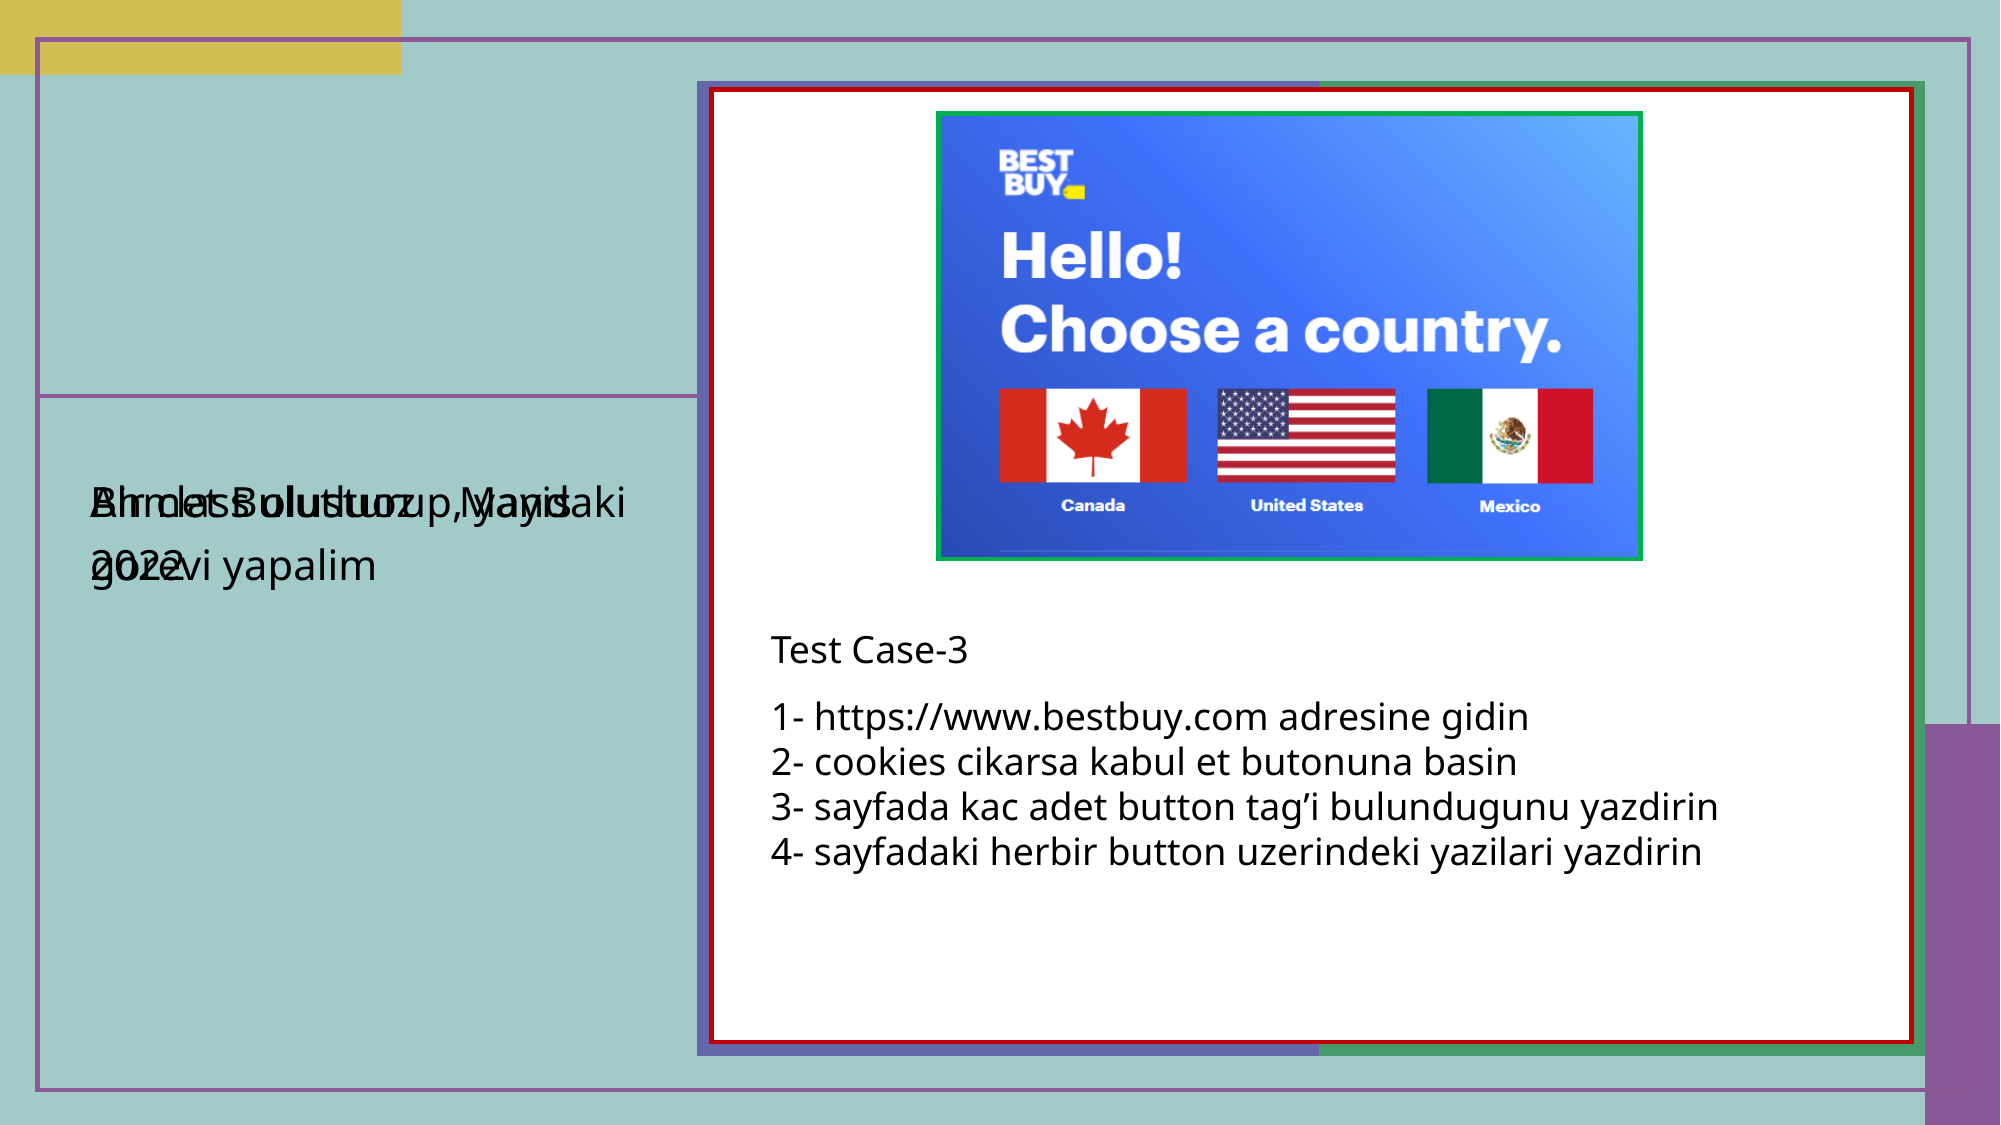

# Test3
Bir class olusturup, yandaki gorevi yapalim
Ahmet Bulutluoz Mayis 2022
Test Case-3
1- https://www.bestbuy.com adresine gidin
2- cookies cikarsa kabul et butonuna basin
3- sayfada kac adet button tag’i bulundugunu yazdirin
4- sayfadaki herbir button uzerindeki yazilari yazdirin